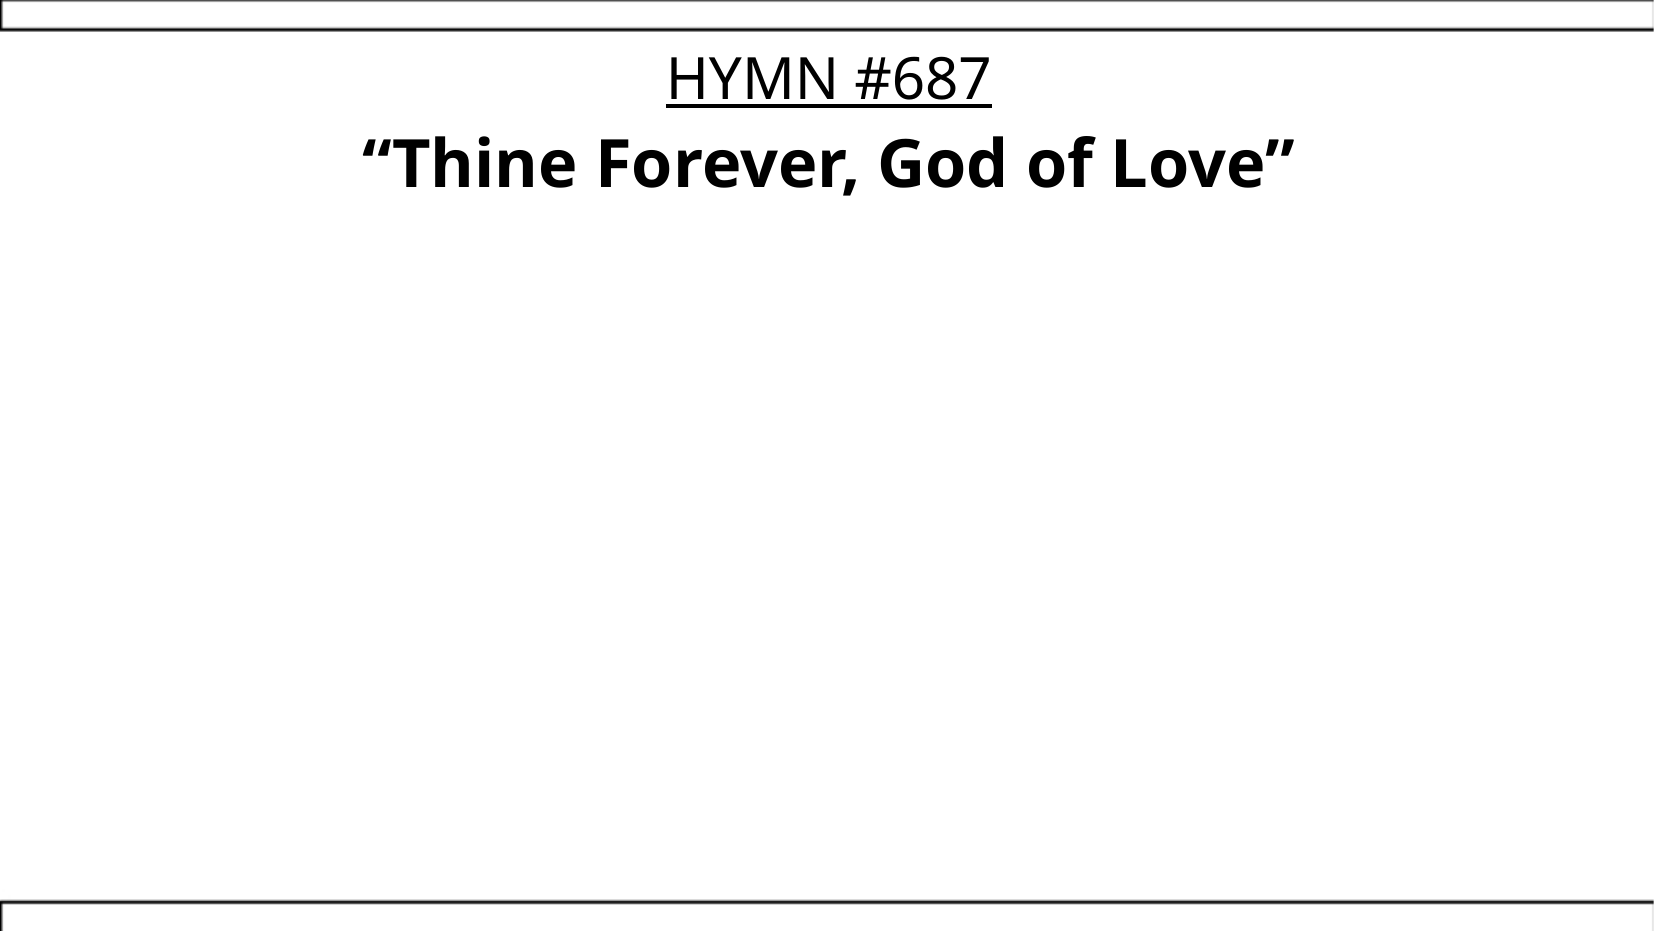

HYMN #687
“Thine Forever, God of Love”